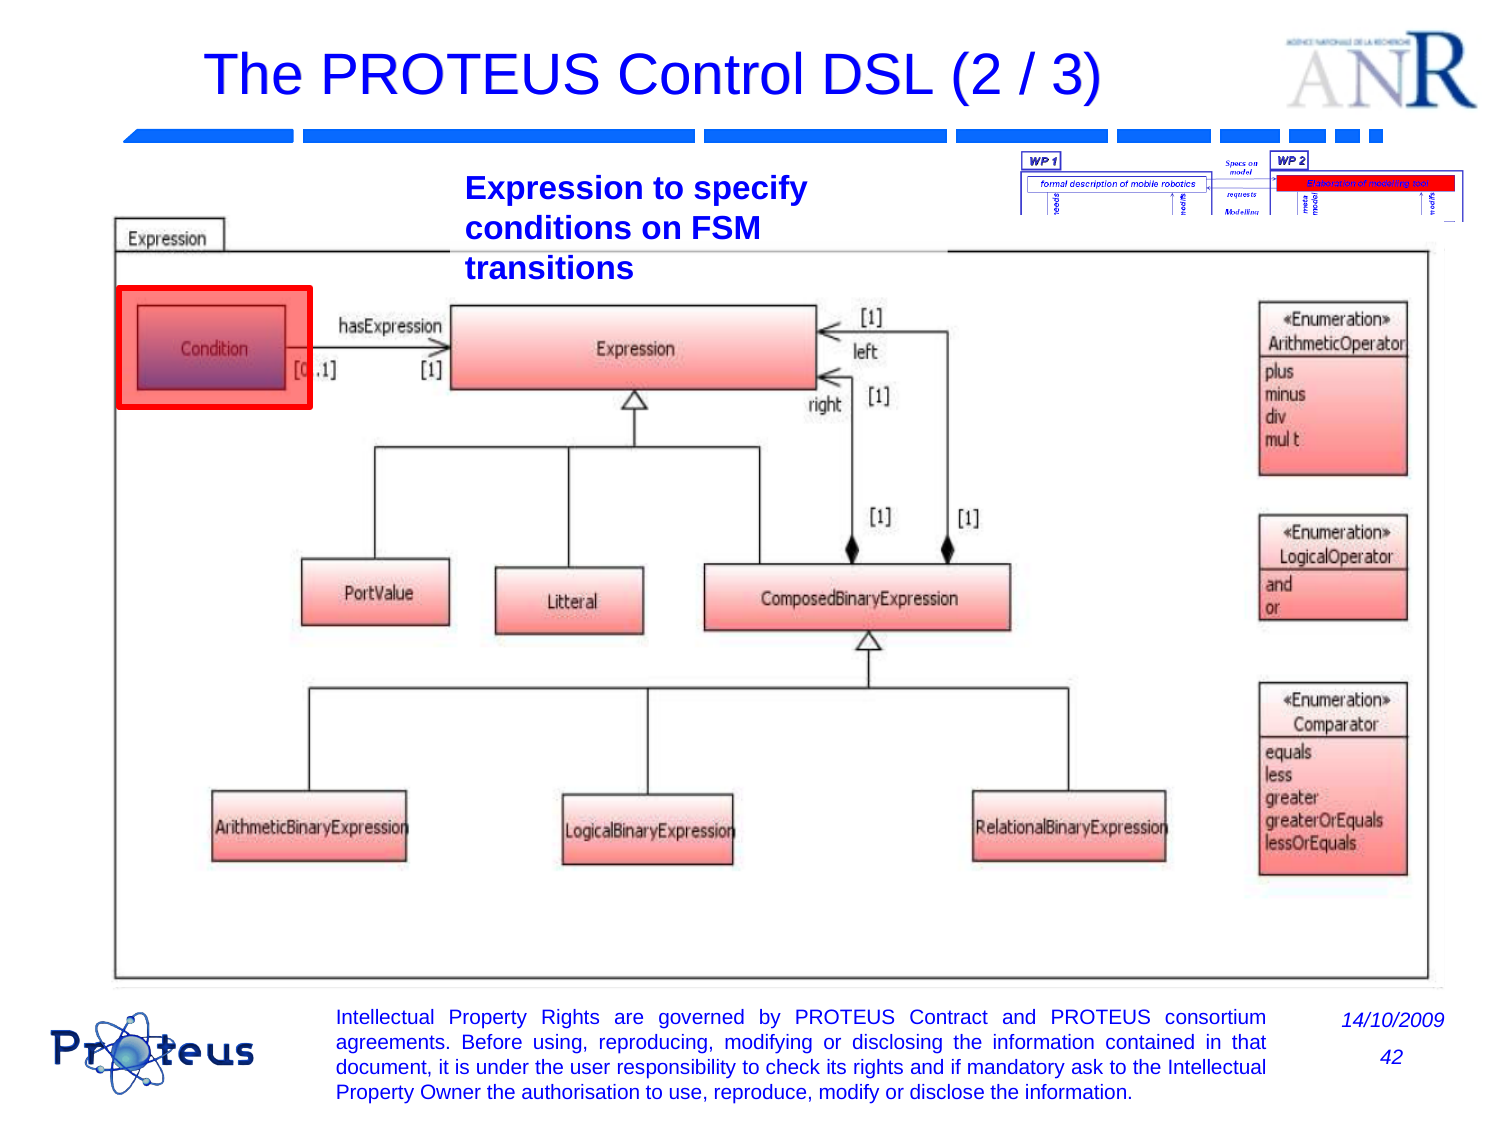

# The PROTEUS Control DSL (2 / 3)
Expression to specify conditions on FSM transitions
Finite State Machine to specify behaviour of System